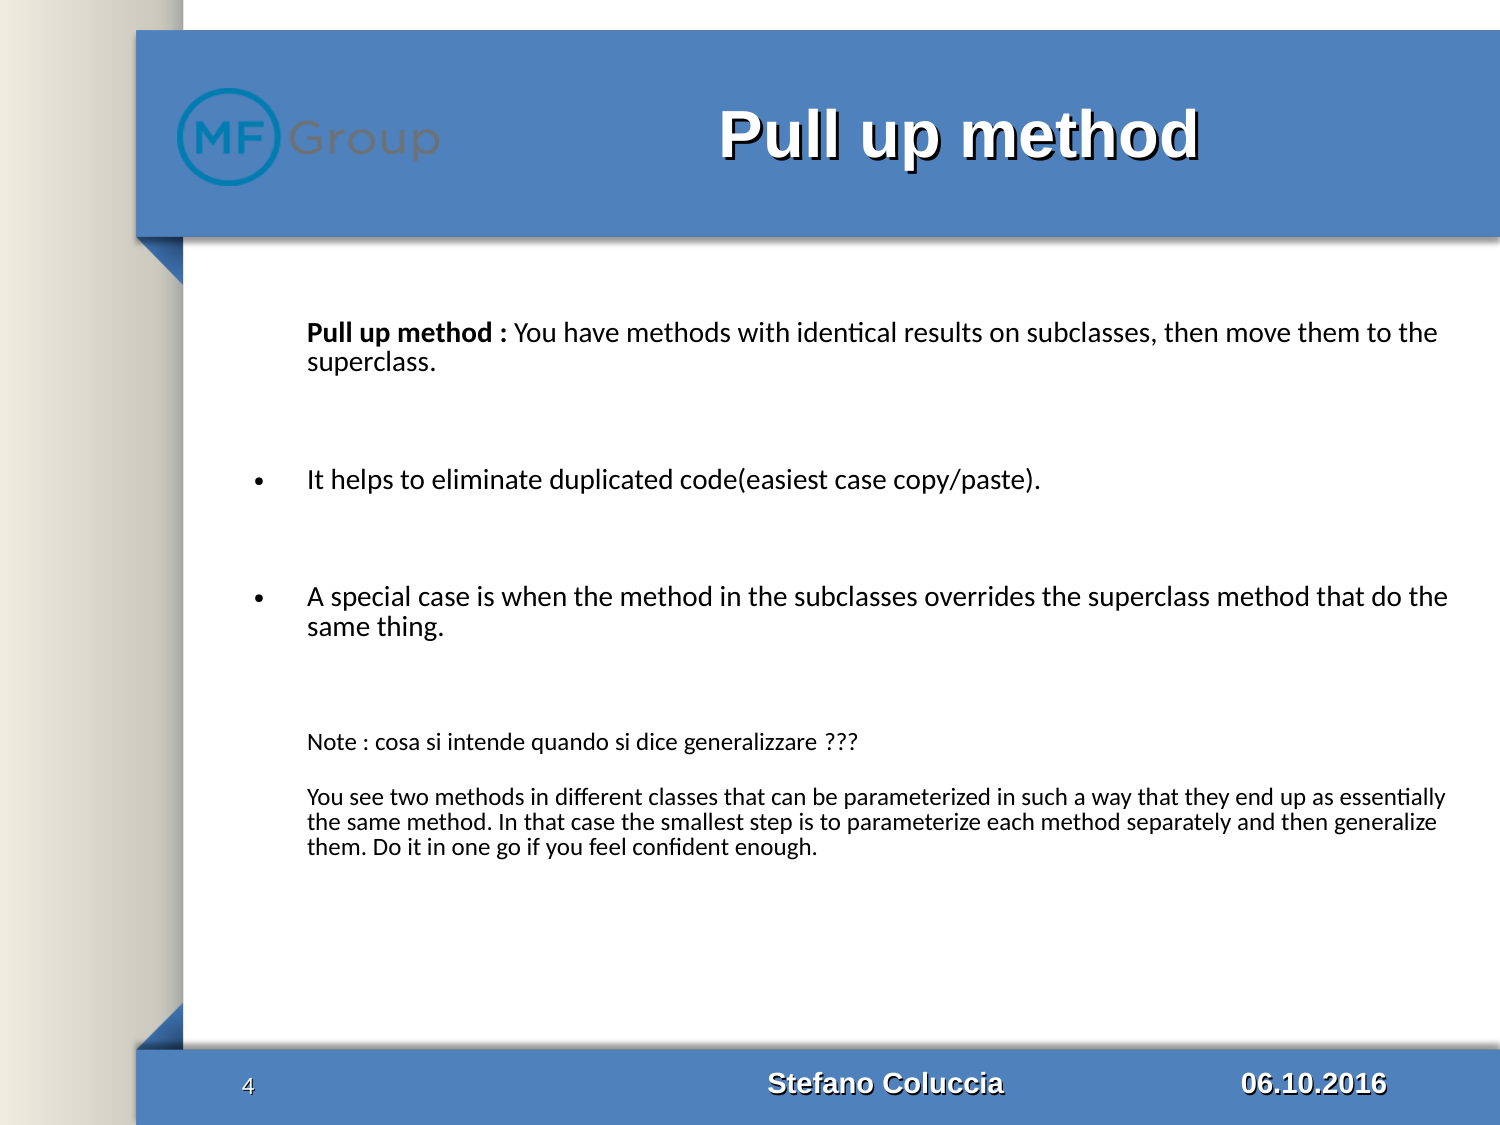

# Pull up method
Pull up method : You have methods with identical results on subclasses, then move them to the superclass.
It helps to eliminate duplicated code(easiest case copy/paste).
A special case is when the method in the subclasses overrides the superclass method that do the same thing.
Note : cosa si intende quando si dice generalizzare ???
You see two methods in different classes that can be parameterized in such a way that they end up as essentially the same method. In that case the smallest step is to parameterize each method separately and then generalize them. Do it in one go if you feel confident enough.
4
Stefano Coluccia
06.10.2016